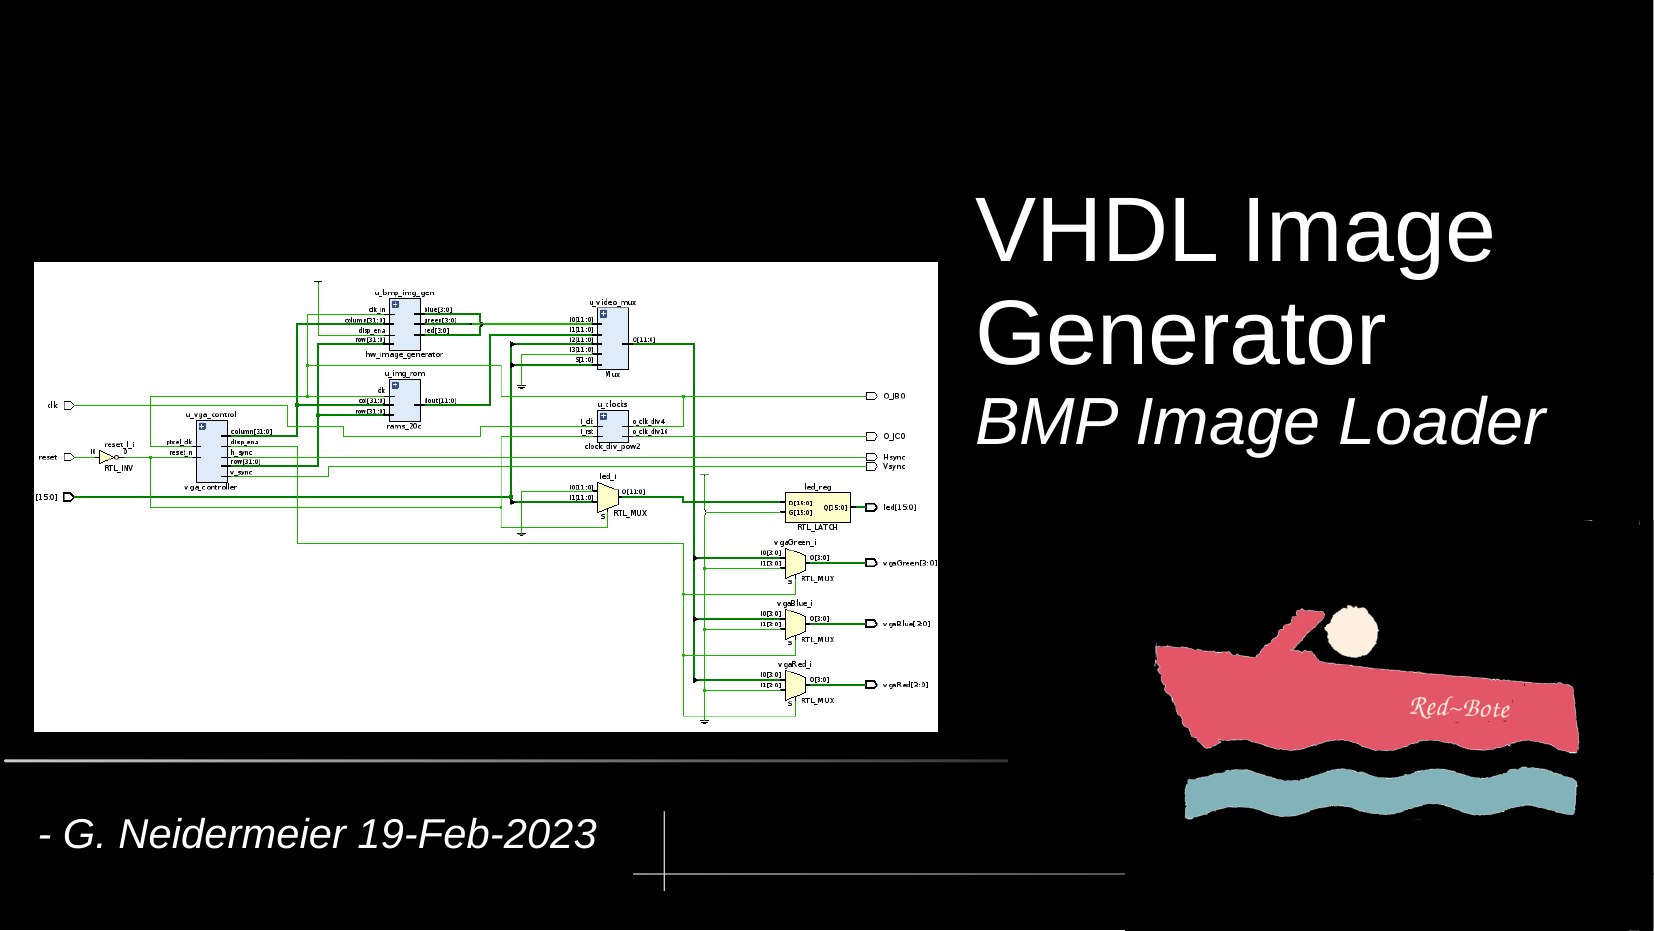

# VHDL Image Generator BMP Image Loader
- G. Neidermeier 19-Feb-2023